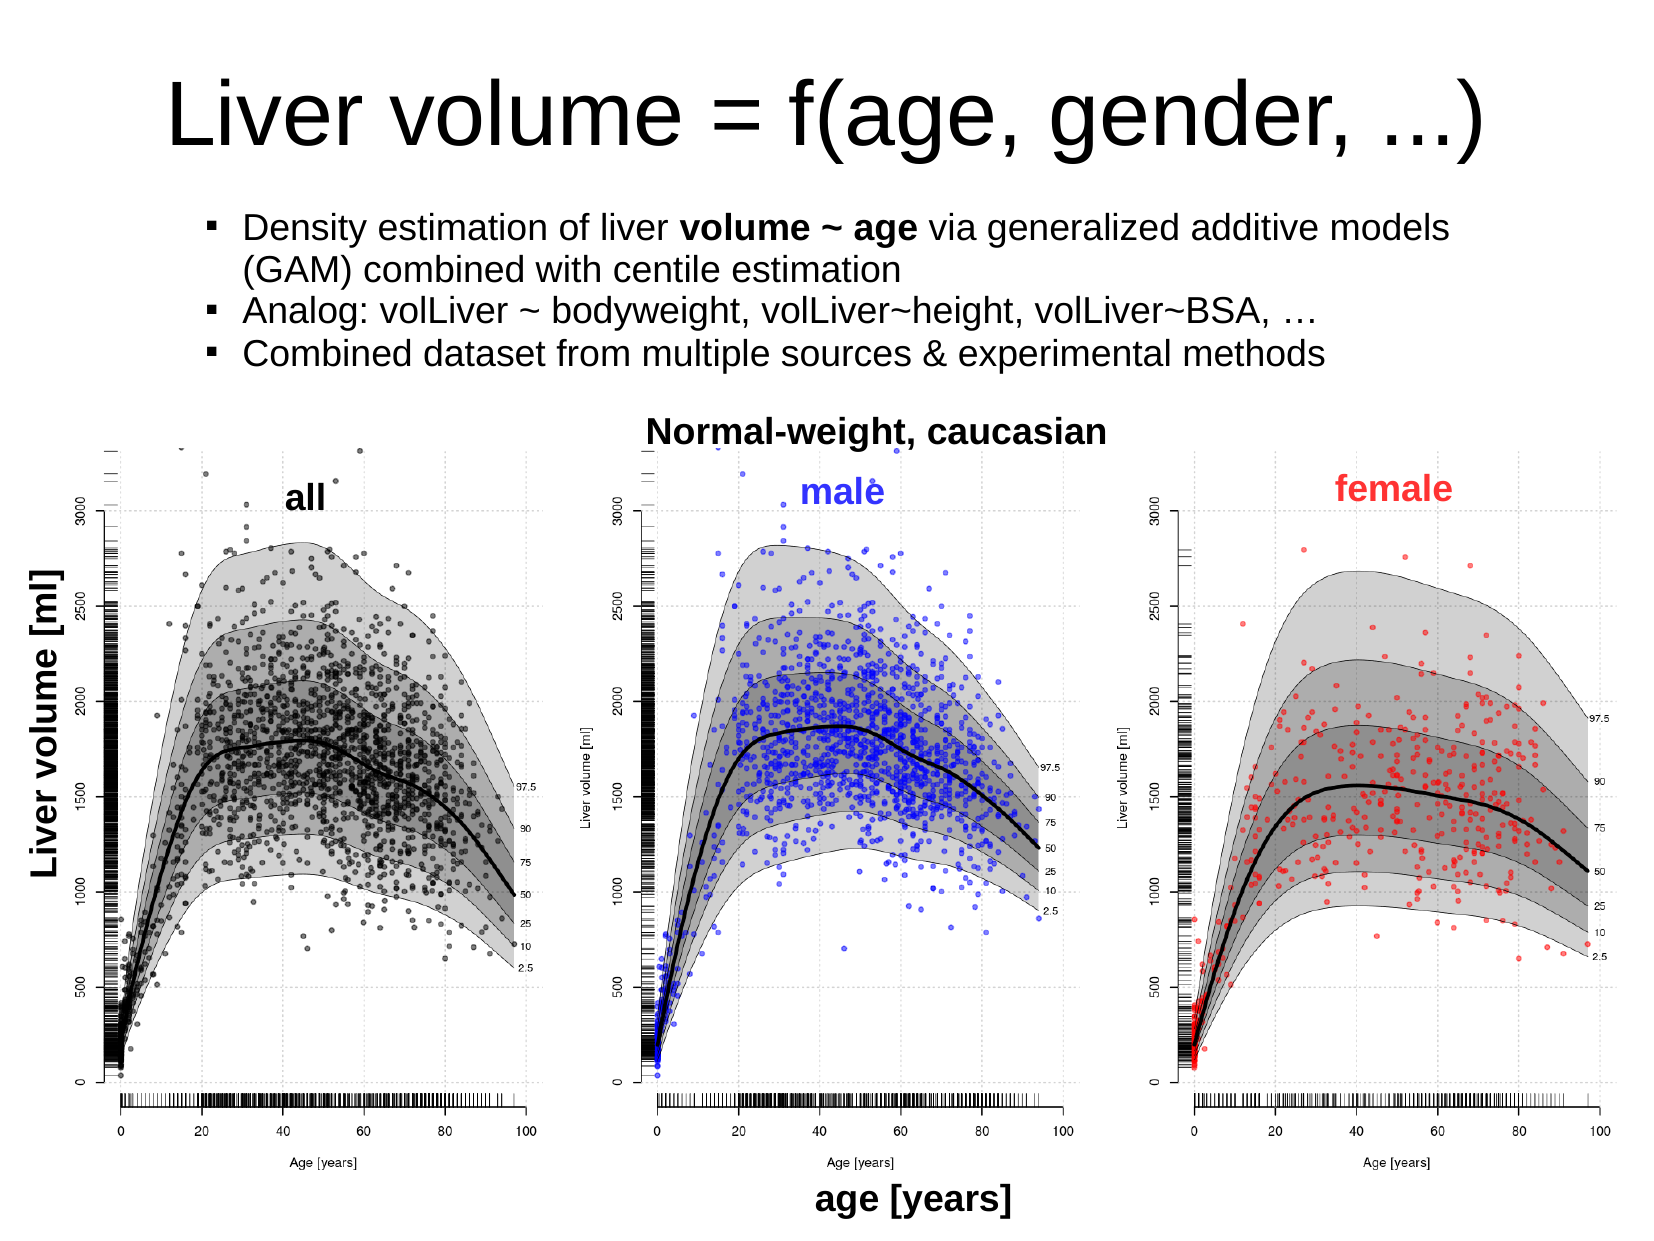

# Liver volume = f(age, gender, ...)
Density estimation of liver volume ~ age via generalized additive models (GAM) combined with centile estimation
Analog: volLiver ~ bodyweight, volLiver~height, volLiver~BSA, …
Combined dataset from multiple sources & experimental methods
Normal-weight, caucasian
female
male
all
Liver volume [ml]
age [years]